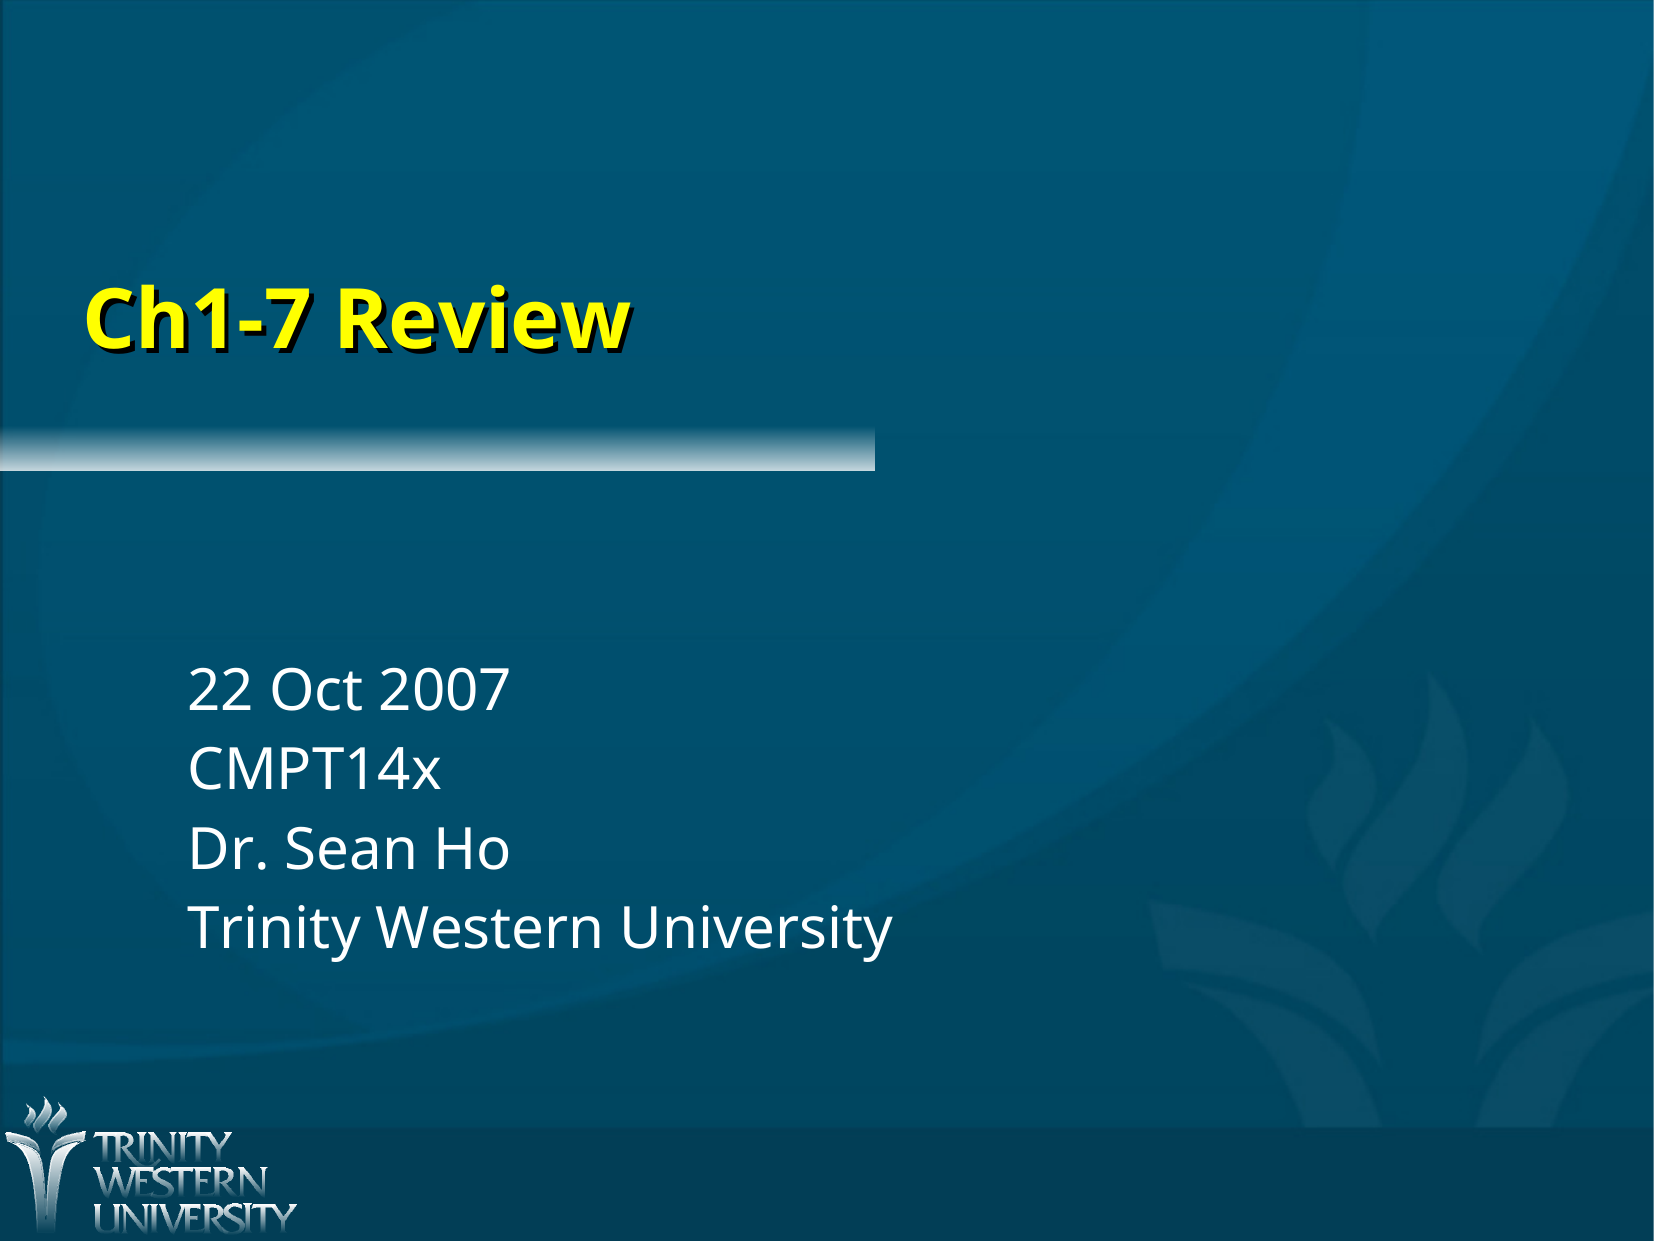

# Ch1-7 Review
22 Oct 2007
CMPT14x
Dr. Sean Ho
Trinity Western University